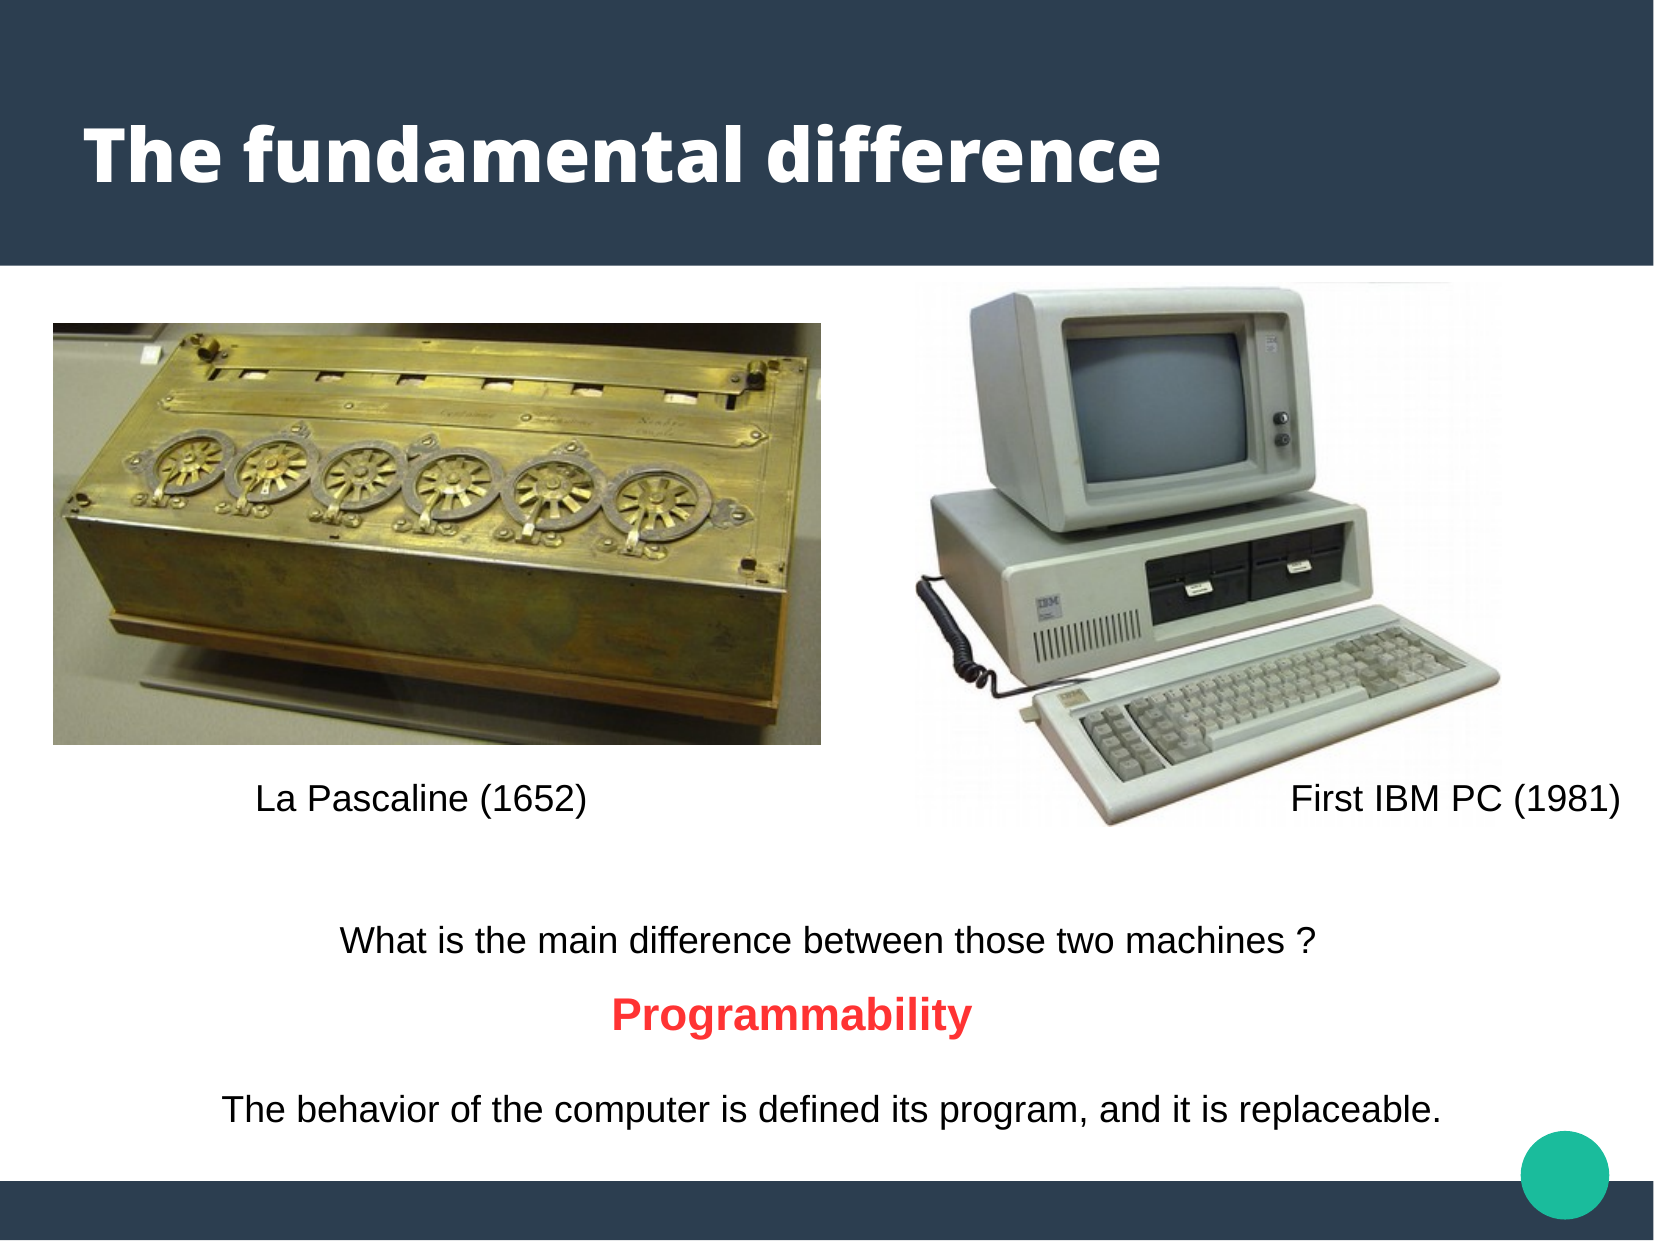

# The fundamental difference
La Pascaline (1652)
First IBM PC (1981)
What is the main difference between those two machines ?
Programmability
The behavior of the computer is defined its program, and it is replaceable.